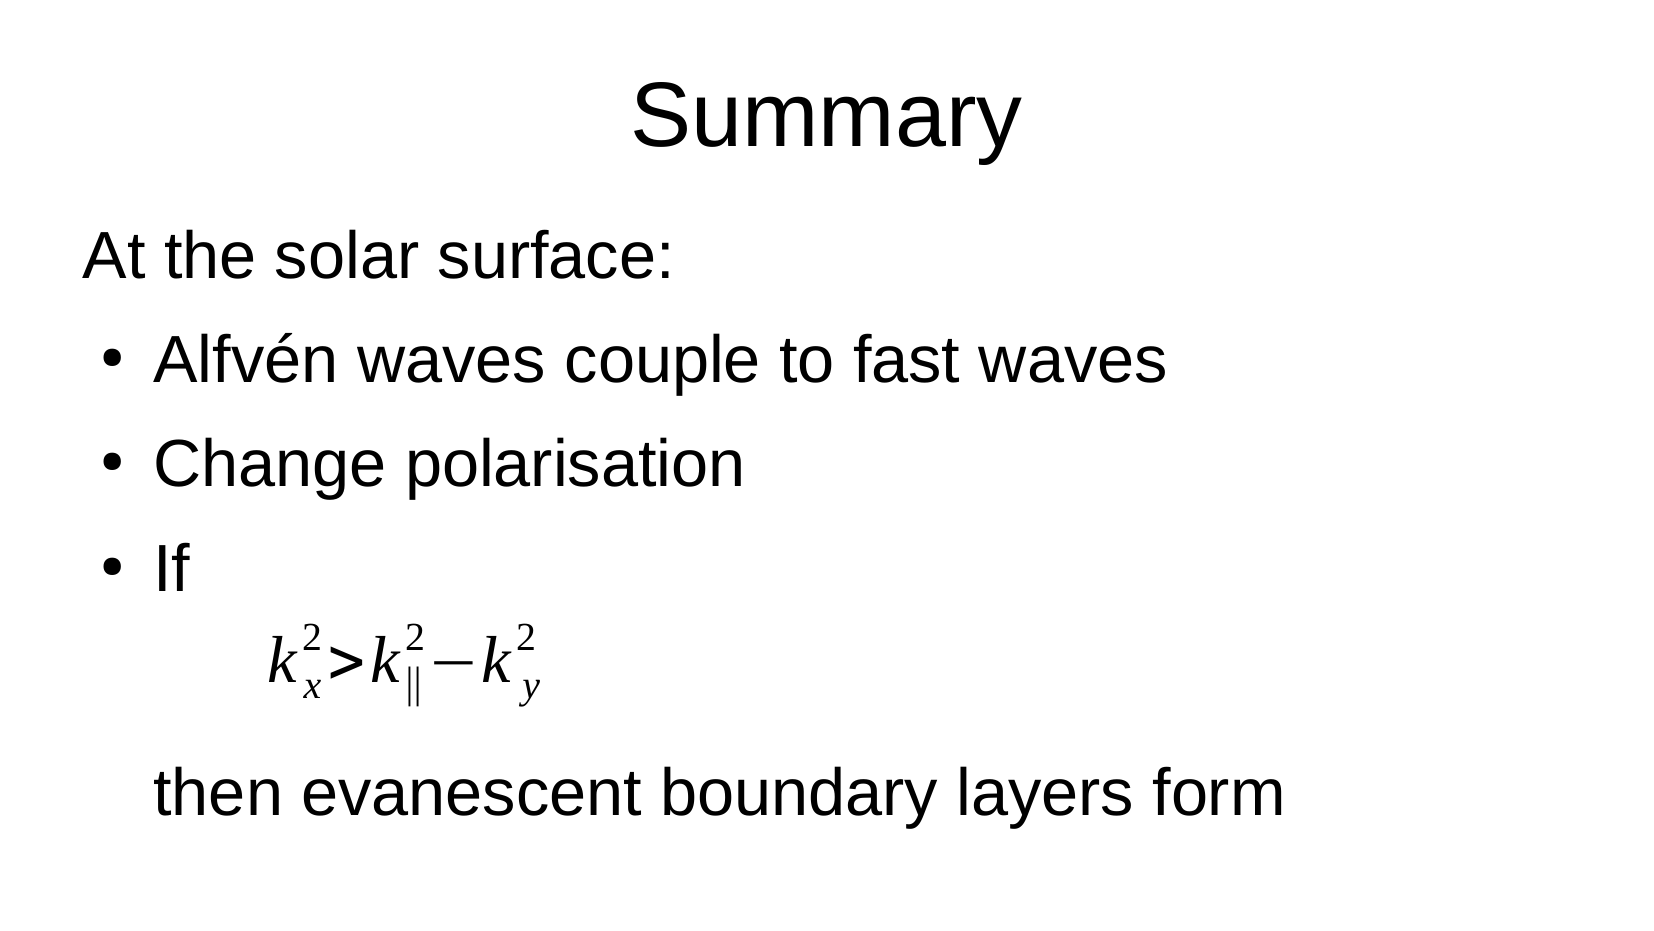

# Summary
At the solar surface:
Alfvén waves couple to fast waves
Change polarisation
If
then evanescent boundary layers form